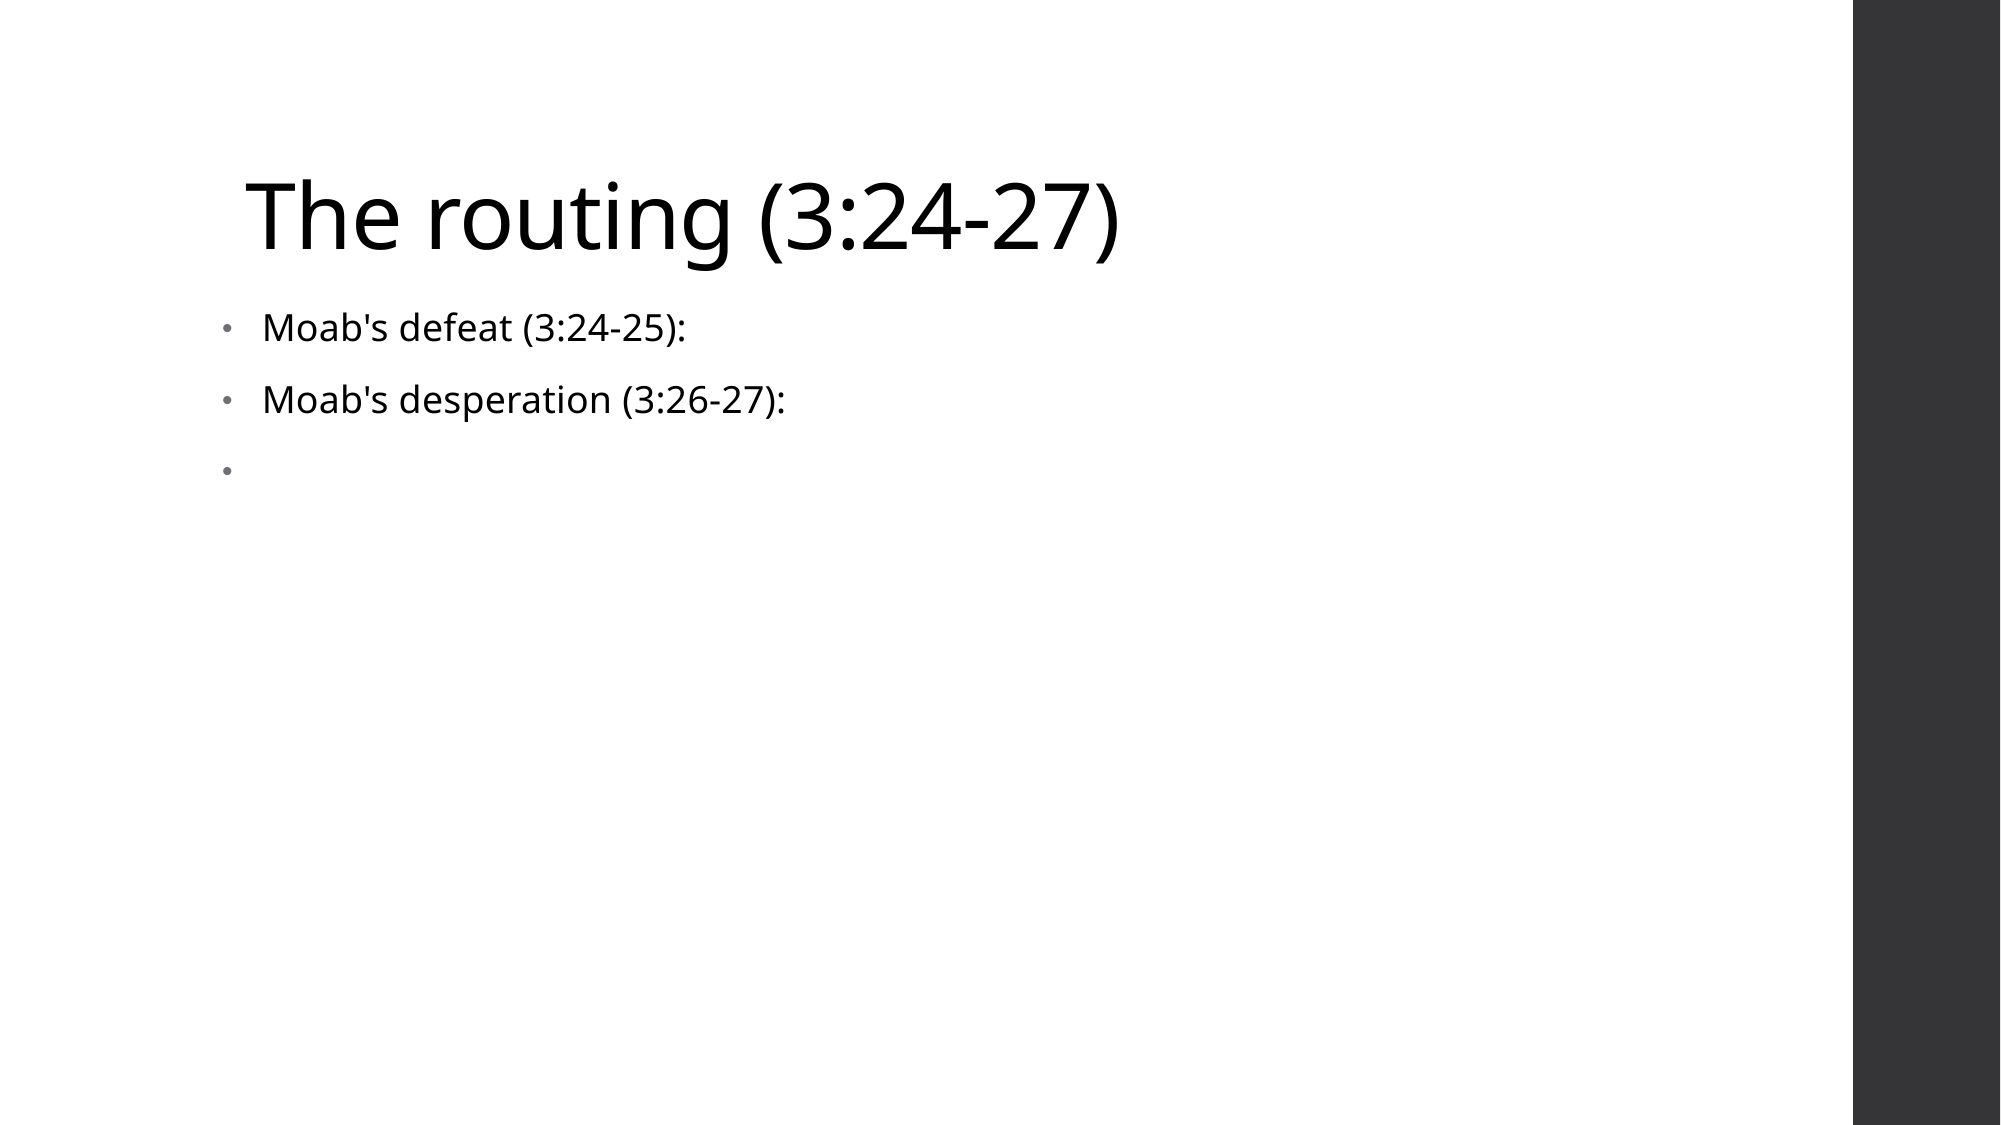

# The routing (3:24-27)
 Moab's defeat (3:24-25):
 Moab's desperation (3:26-27):